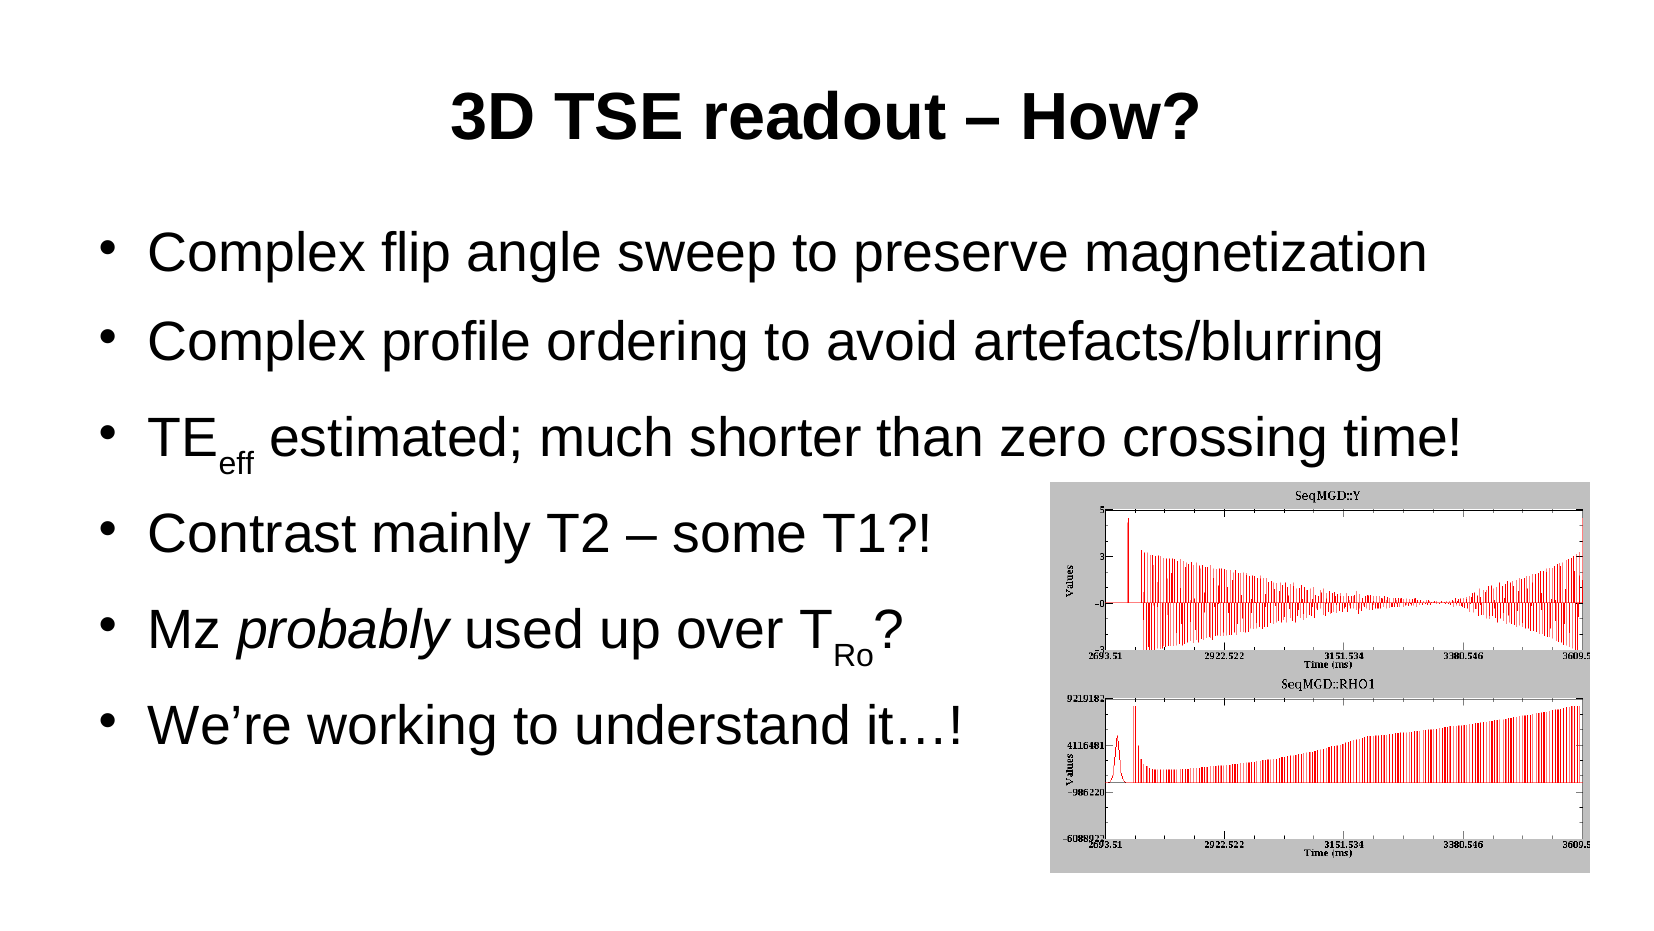

# 3D TSE readout – How?
Complex flip angle sweep to preserve magnetization
Complex profile ordering to avoid artefacts/blurring
TEeff estimated; much shorter than zero crossing time!
Contrast mainly T2 – some T1?!
Mz probably used up over TRo?
We’re working to understand it…!